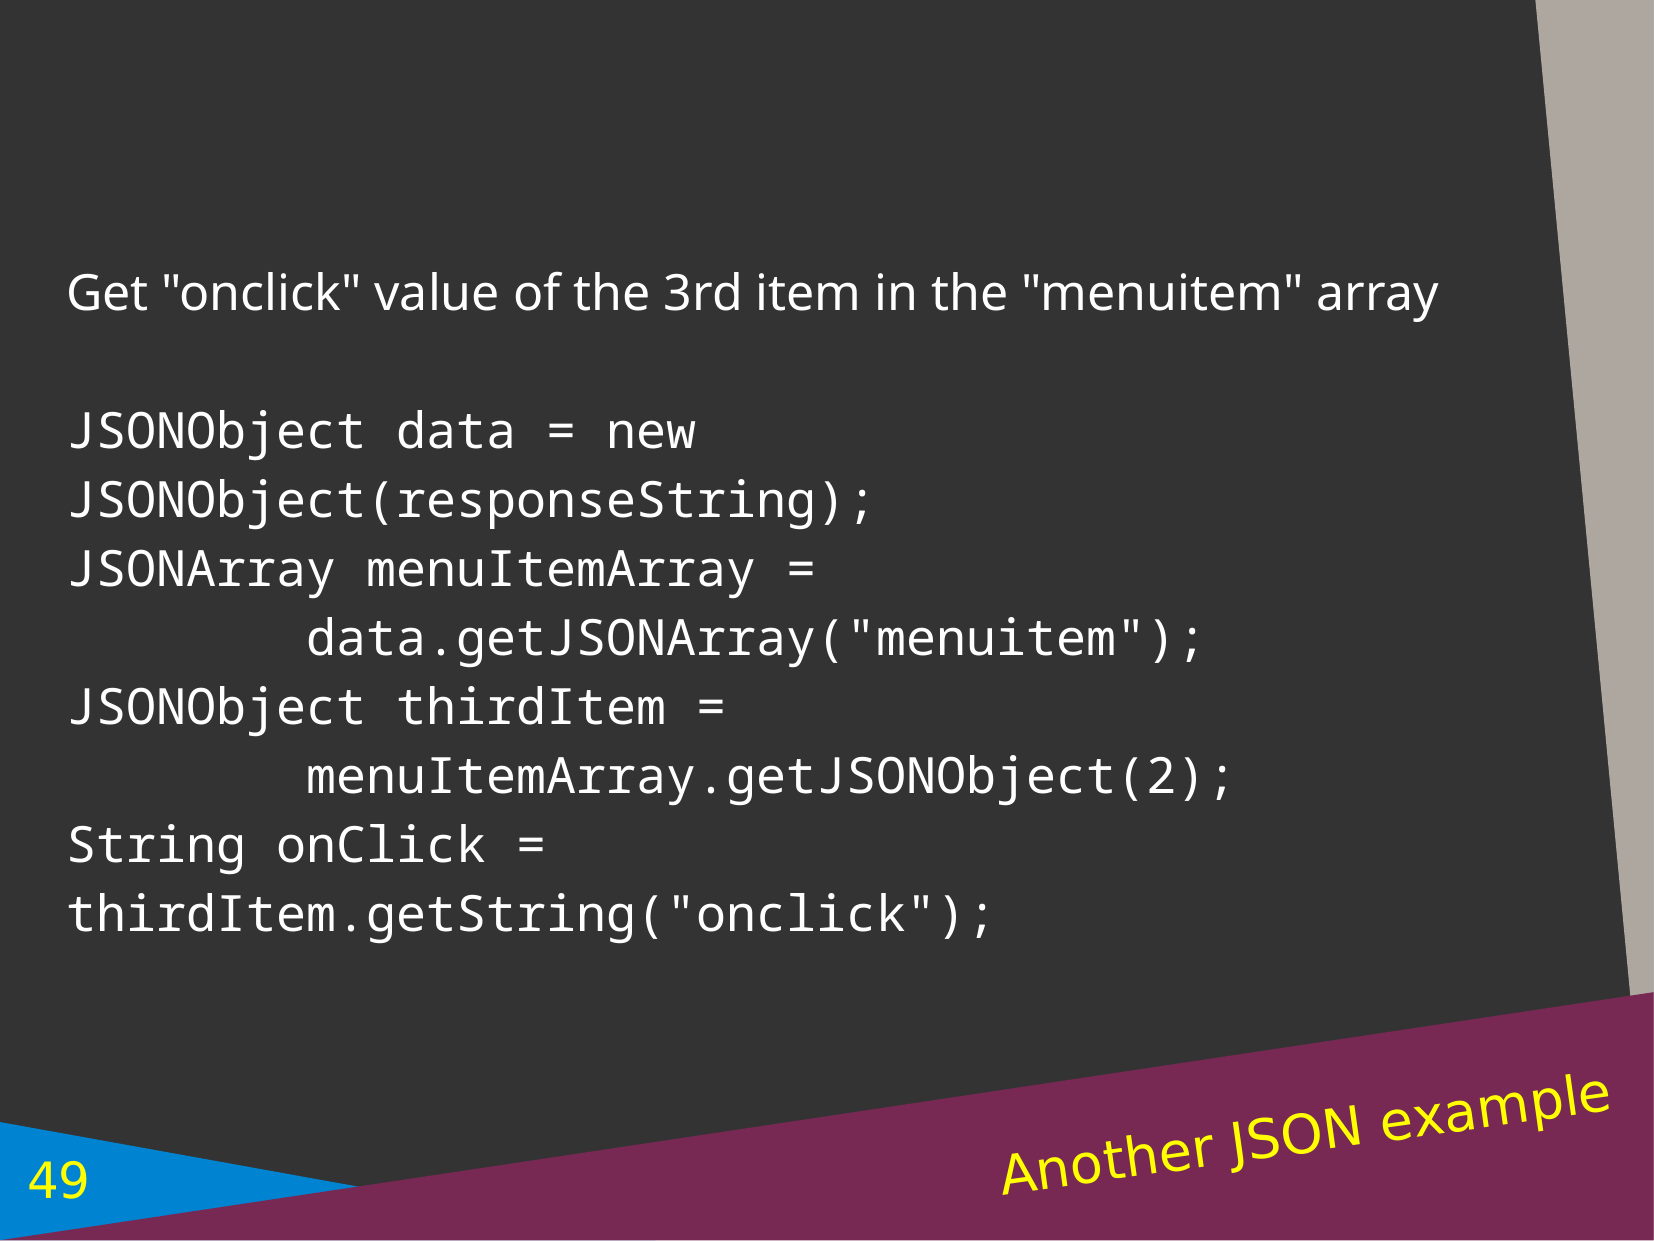

Get "onclick" value of the 3rd item in the "menuitem" array
JSONObject data = new JSONObject(responseString);
JSONArray menuItemArray =
 data.getJSONArray("menuitem");
JSONObject thirdItem =
 menuItemArray.getJSONObject(2);
String onClick = thirdItem.getString("onclick");
# Another JSON example
49